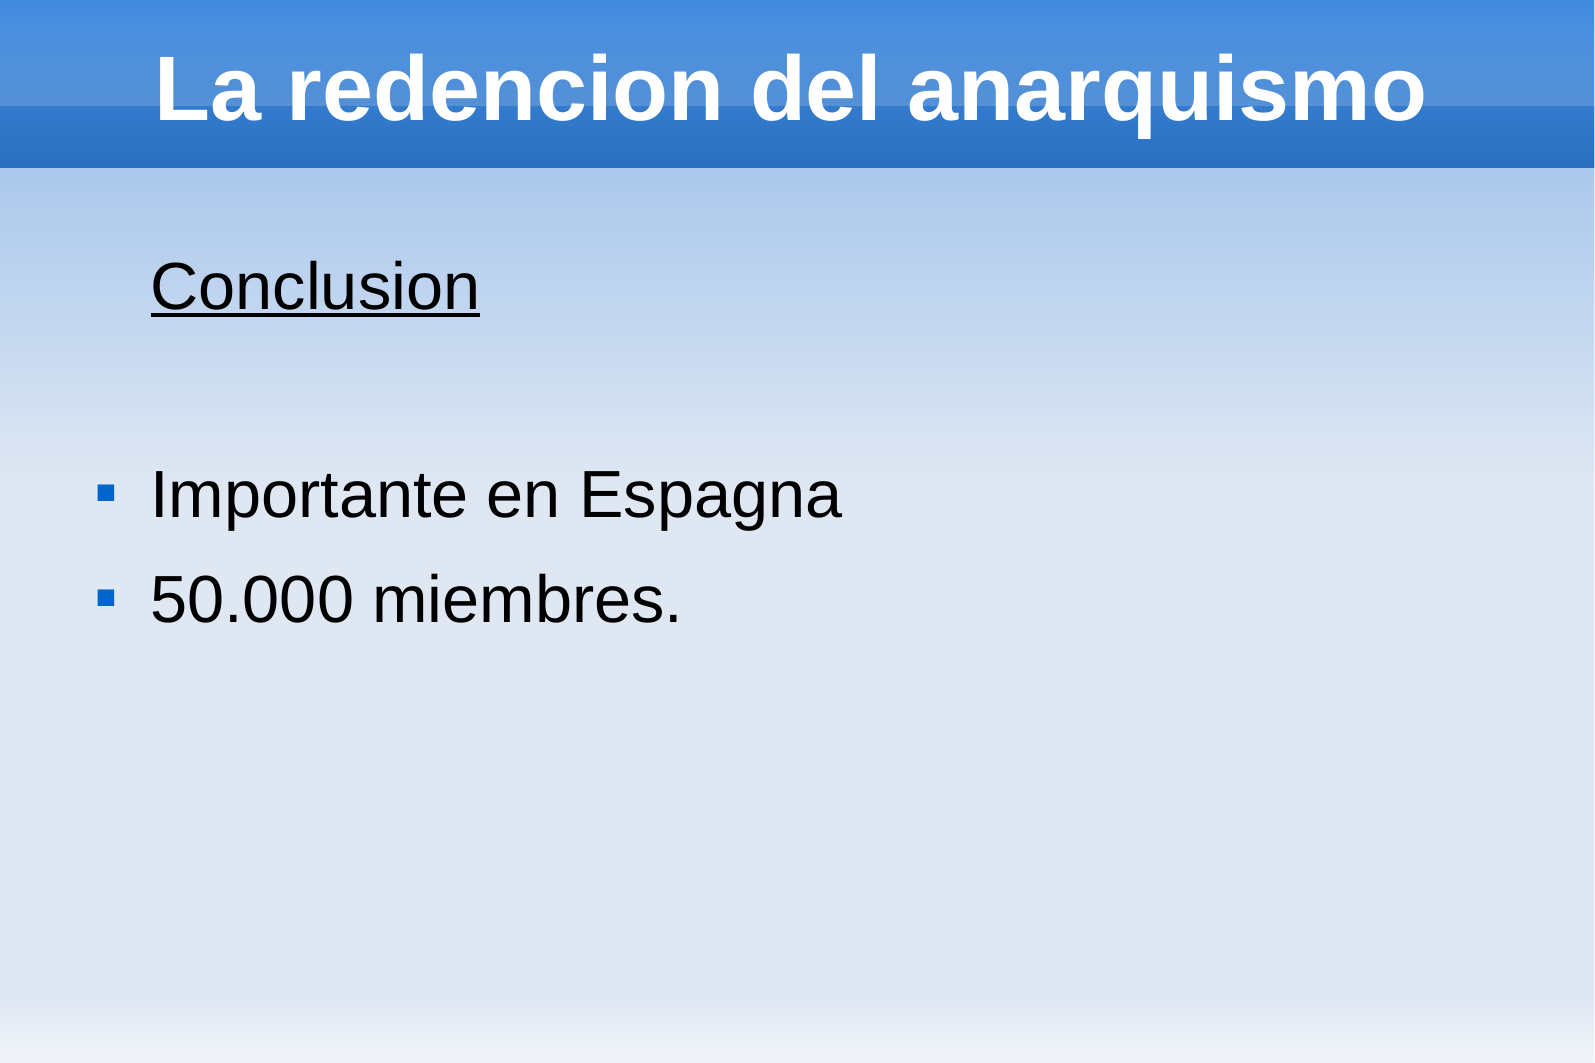

# La redencion del anarquismo
Conclusion
Importante en Espagna
50.000 miembres.